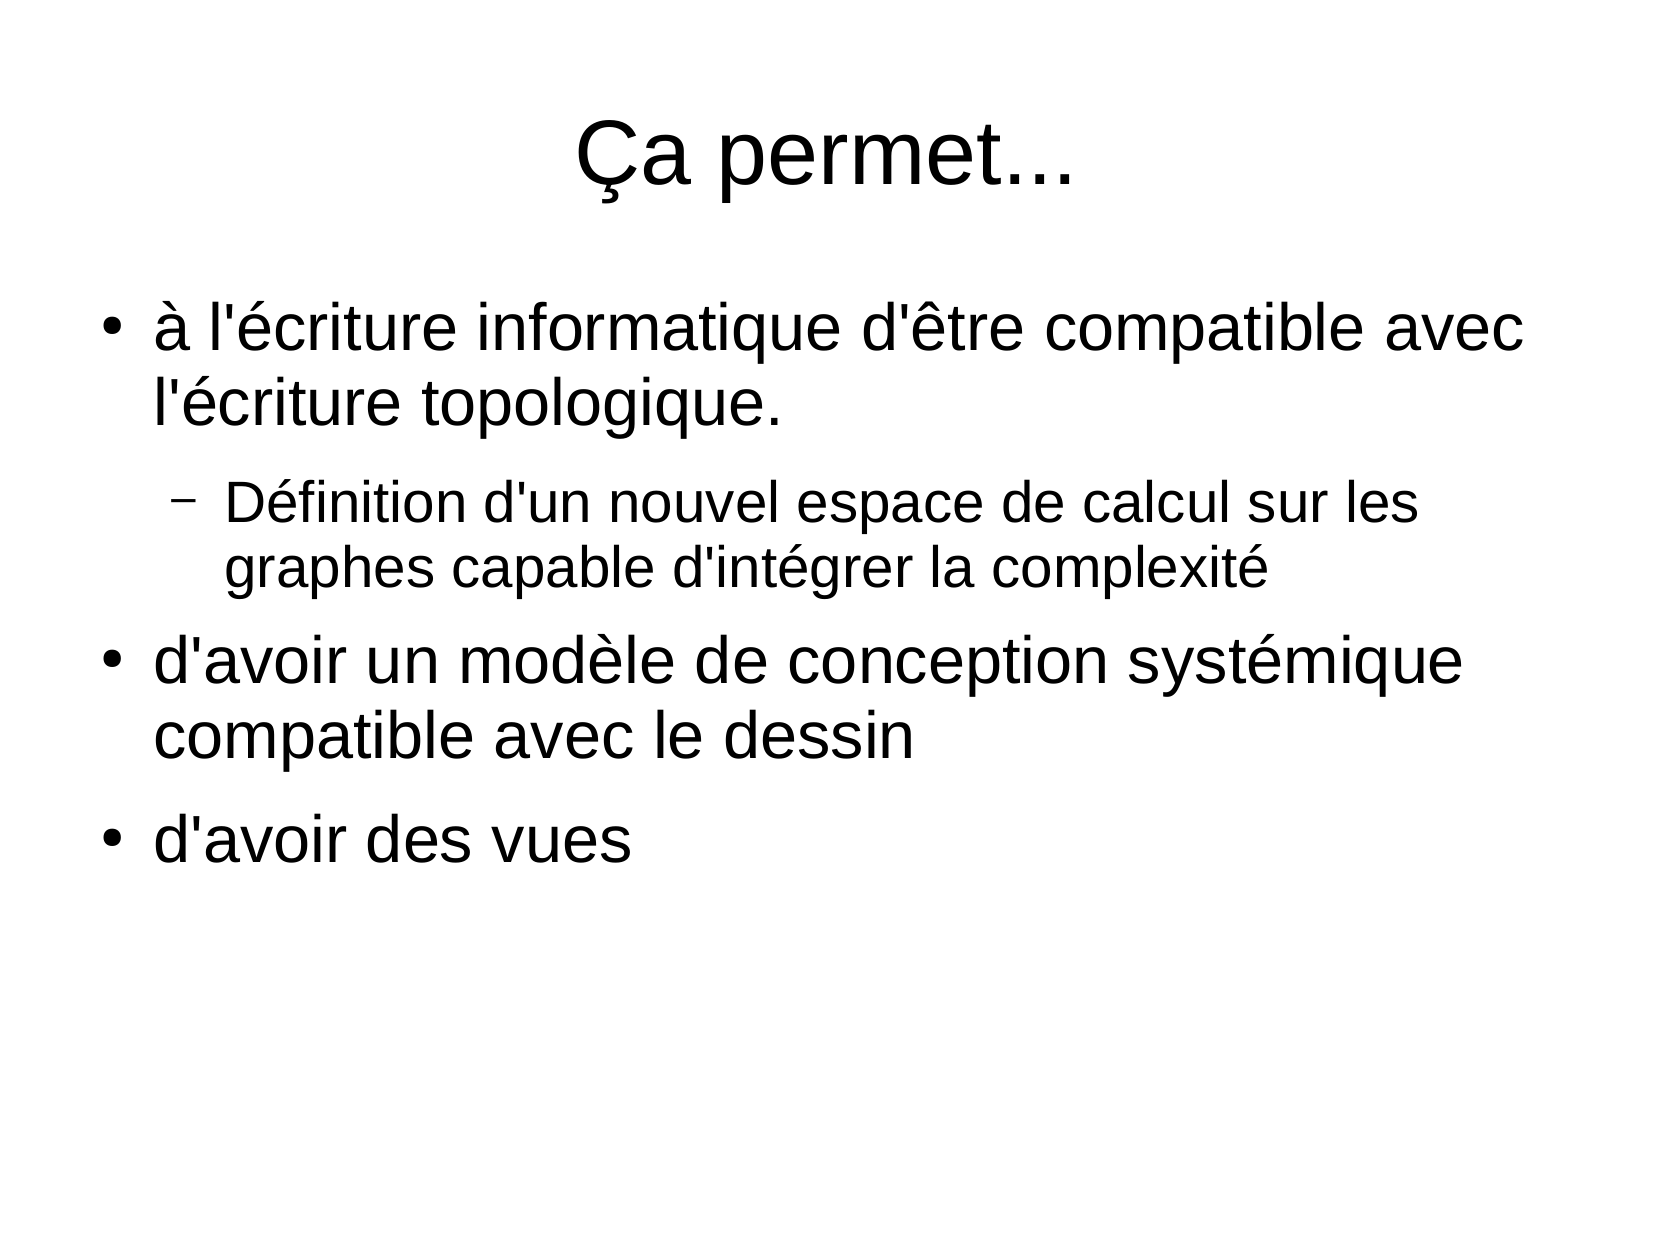

# Ça permet...
à l'écriture informatique d'être compatible avec l'écriture topologique.
Définition d'un nouvel espace de calcul sur les graphes capable d'intégrer la complexité
d'avoir un modèle de conception systémique compatible avec le dessin
d'avoir des vues